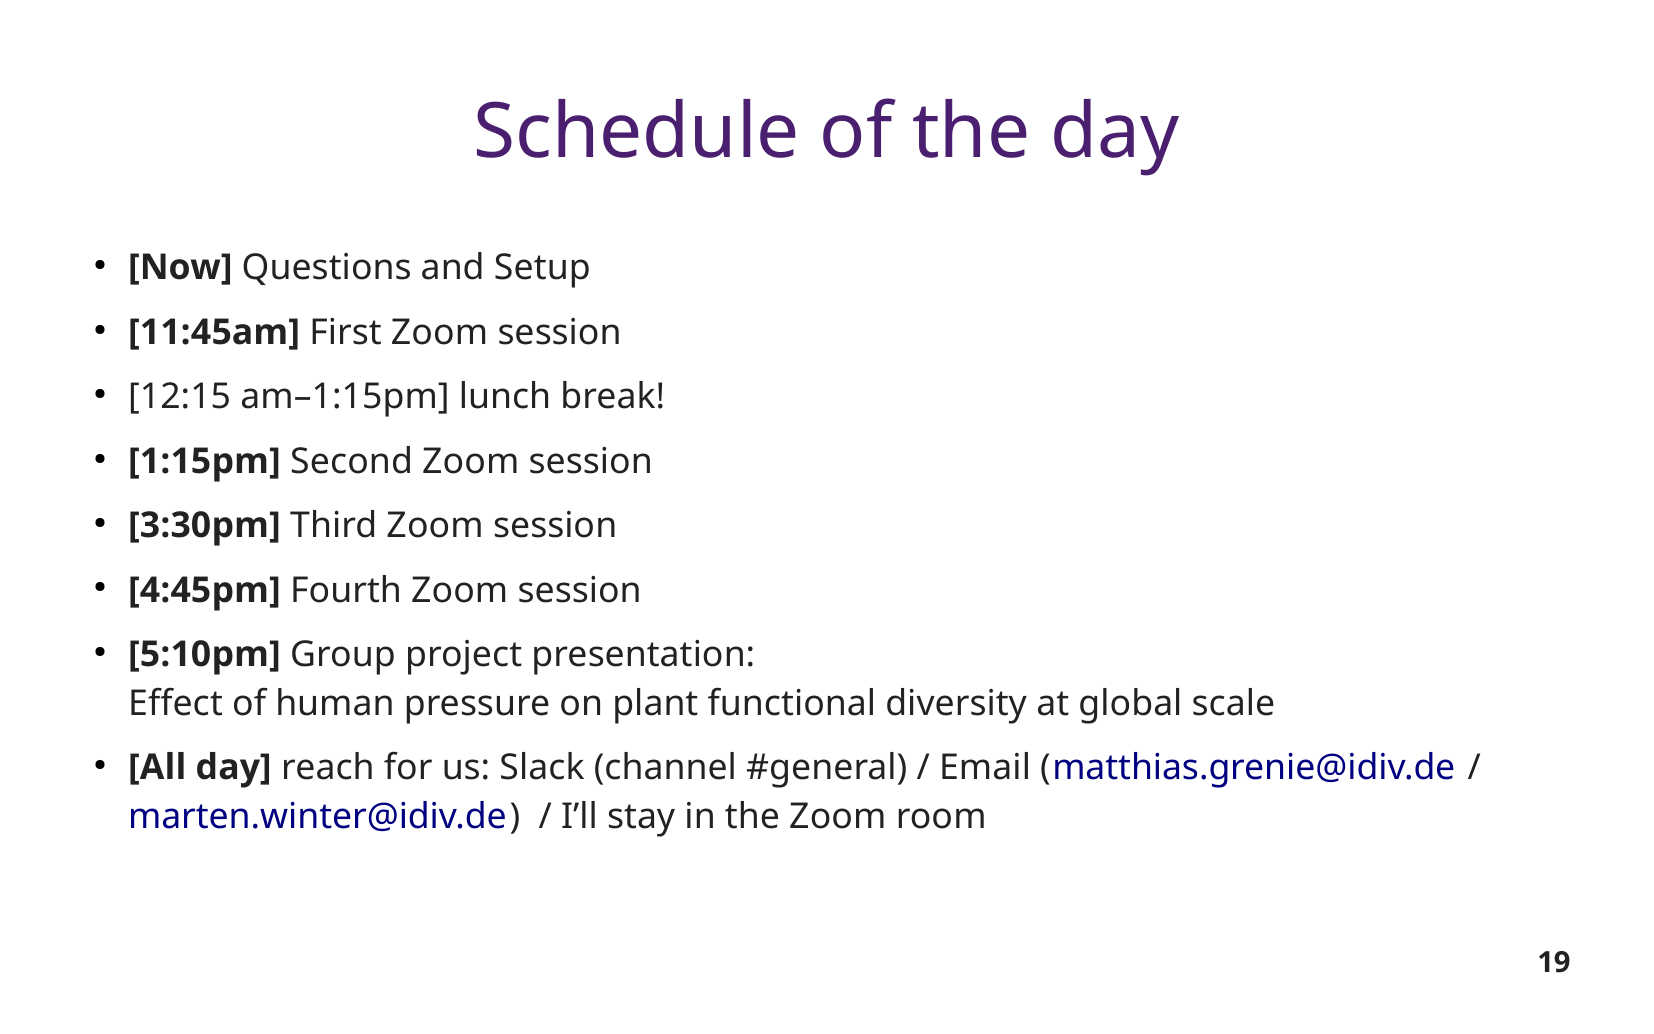

# Schedule of the day
[Now] Questions and Setup
[11:45am] First Zoom session
[12:15 am–1:15pm] lunch break!
[1:15pm] Second Zoom session
[3:30pm] Third Zoom session
[4:45pm] Fourth Zoom session
[5:10pm] Group project presentation:
Effect of human pressure on plant functional diversity at global scale
[All day] reach for us: Slack (channel #general) / Email (matthias.grenie@idiv.de / marten.winter@idiv.de) / I’ll stay in the Zoom room
19